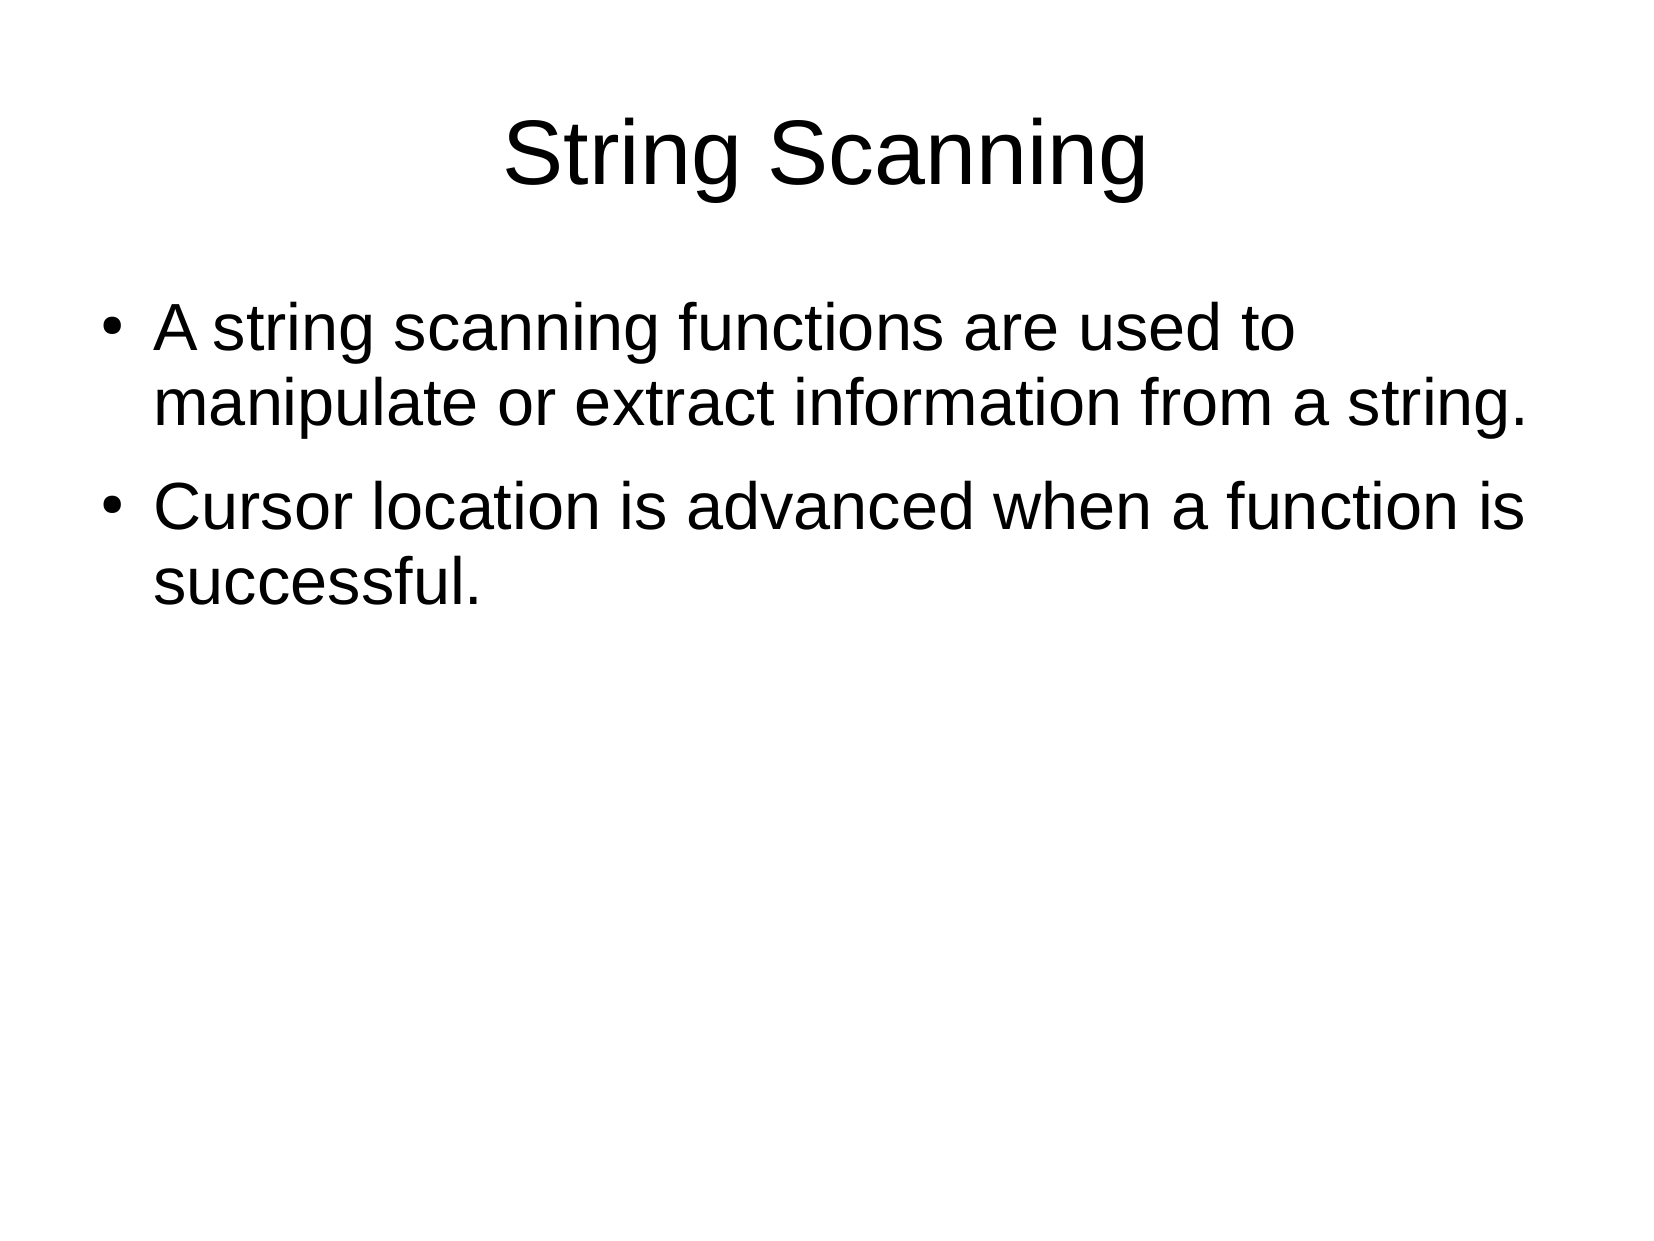

# String Scanning
A string scanning functions are used to manipulate or extract information from a string.
Cursor location is advanced when a function is successful.